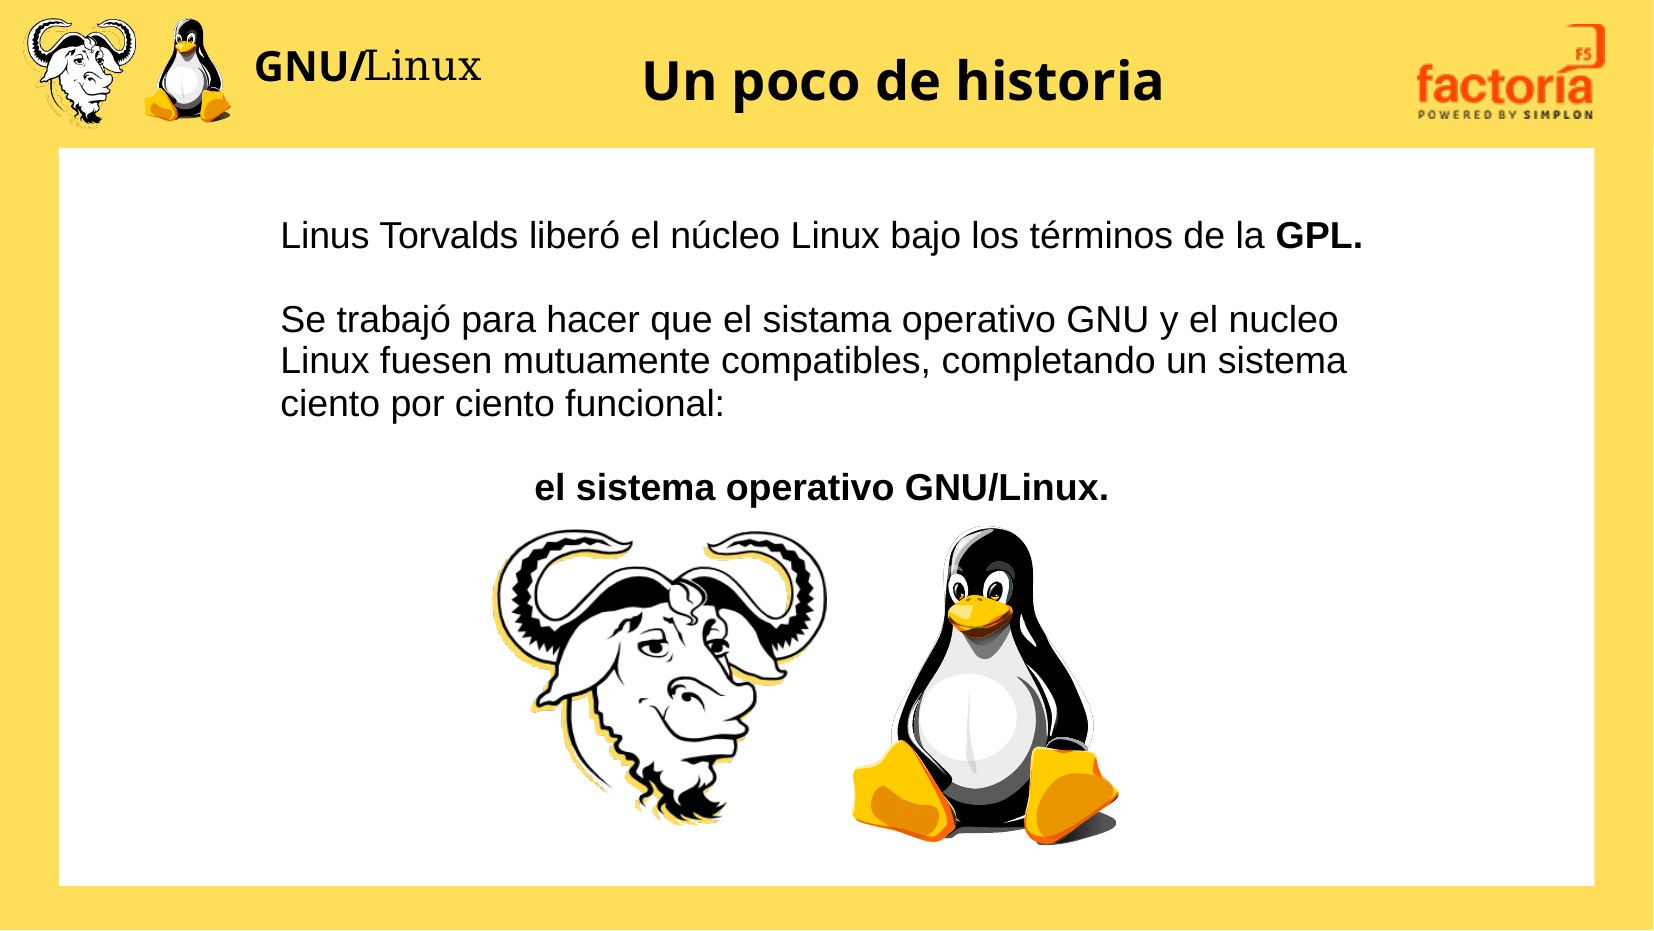

GNU/
Un poco de historia
# Linux
Linus Torvalds liberó el núcleo Linux bajo los términos de la GPL.
Se trabajó para hacer que el sistama operativo GNU y el nucleo Linux fuesen mutuamente compatibles, completando un sistema ciento por ciento funcional:
el sistema operativo GNU/Linux.
​